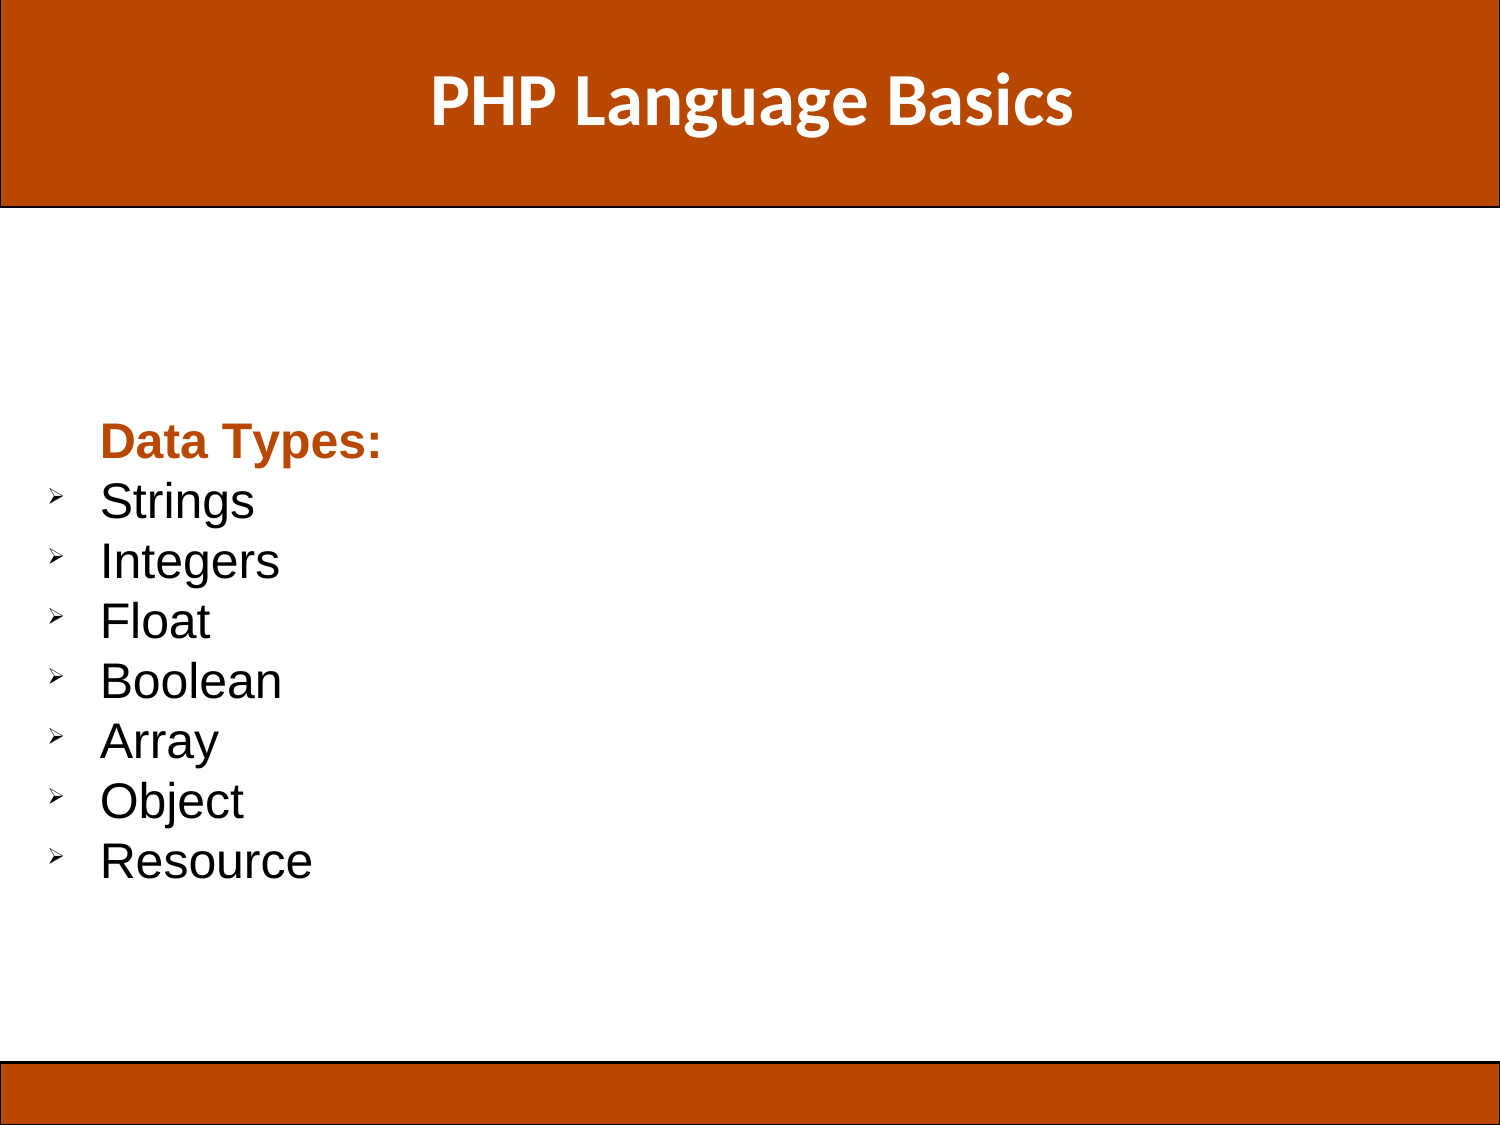

PHP Language Basics
#
Data Types:
Strings
Integers
Float
Boolean
Array
Object
Resource